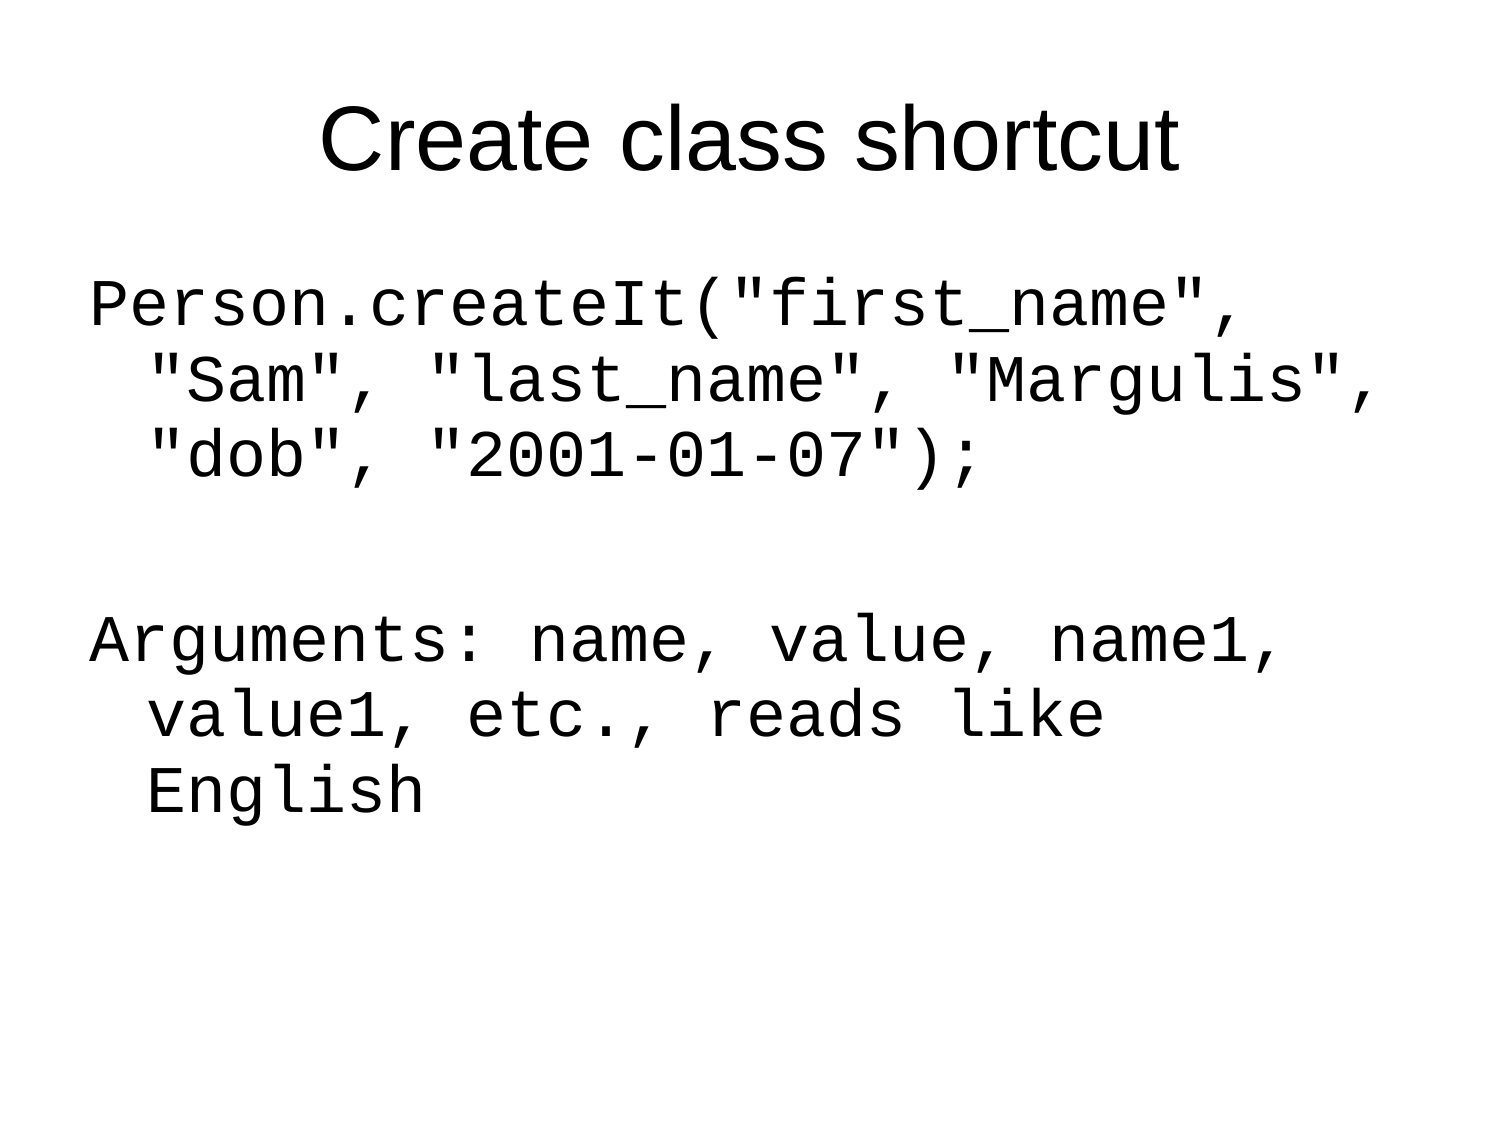

# Create class shortcut
Person.createIt("first_name", "Sam", "last_name", "Margulis", "dob", "2001-01-07");
Arguments: name, value, name1, value1, etc., reads like English